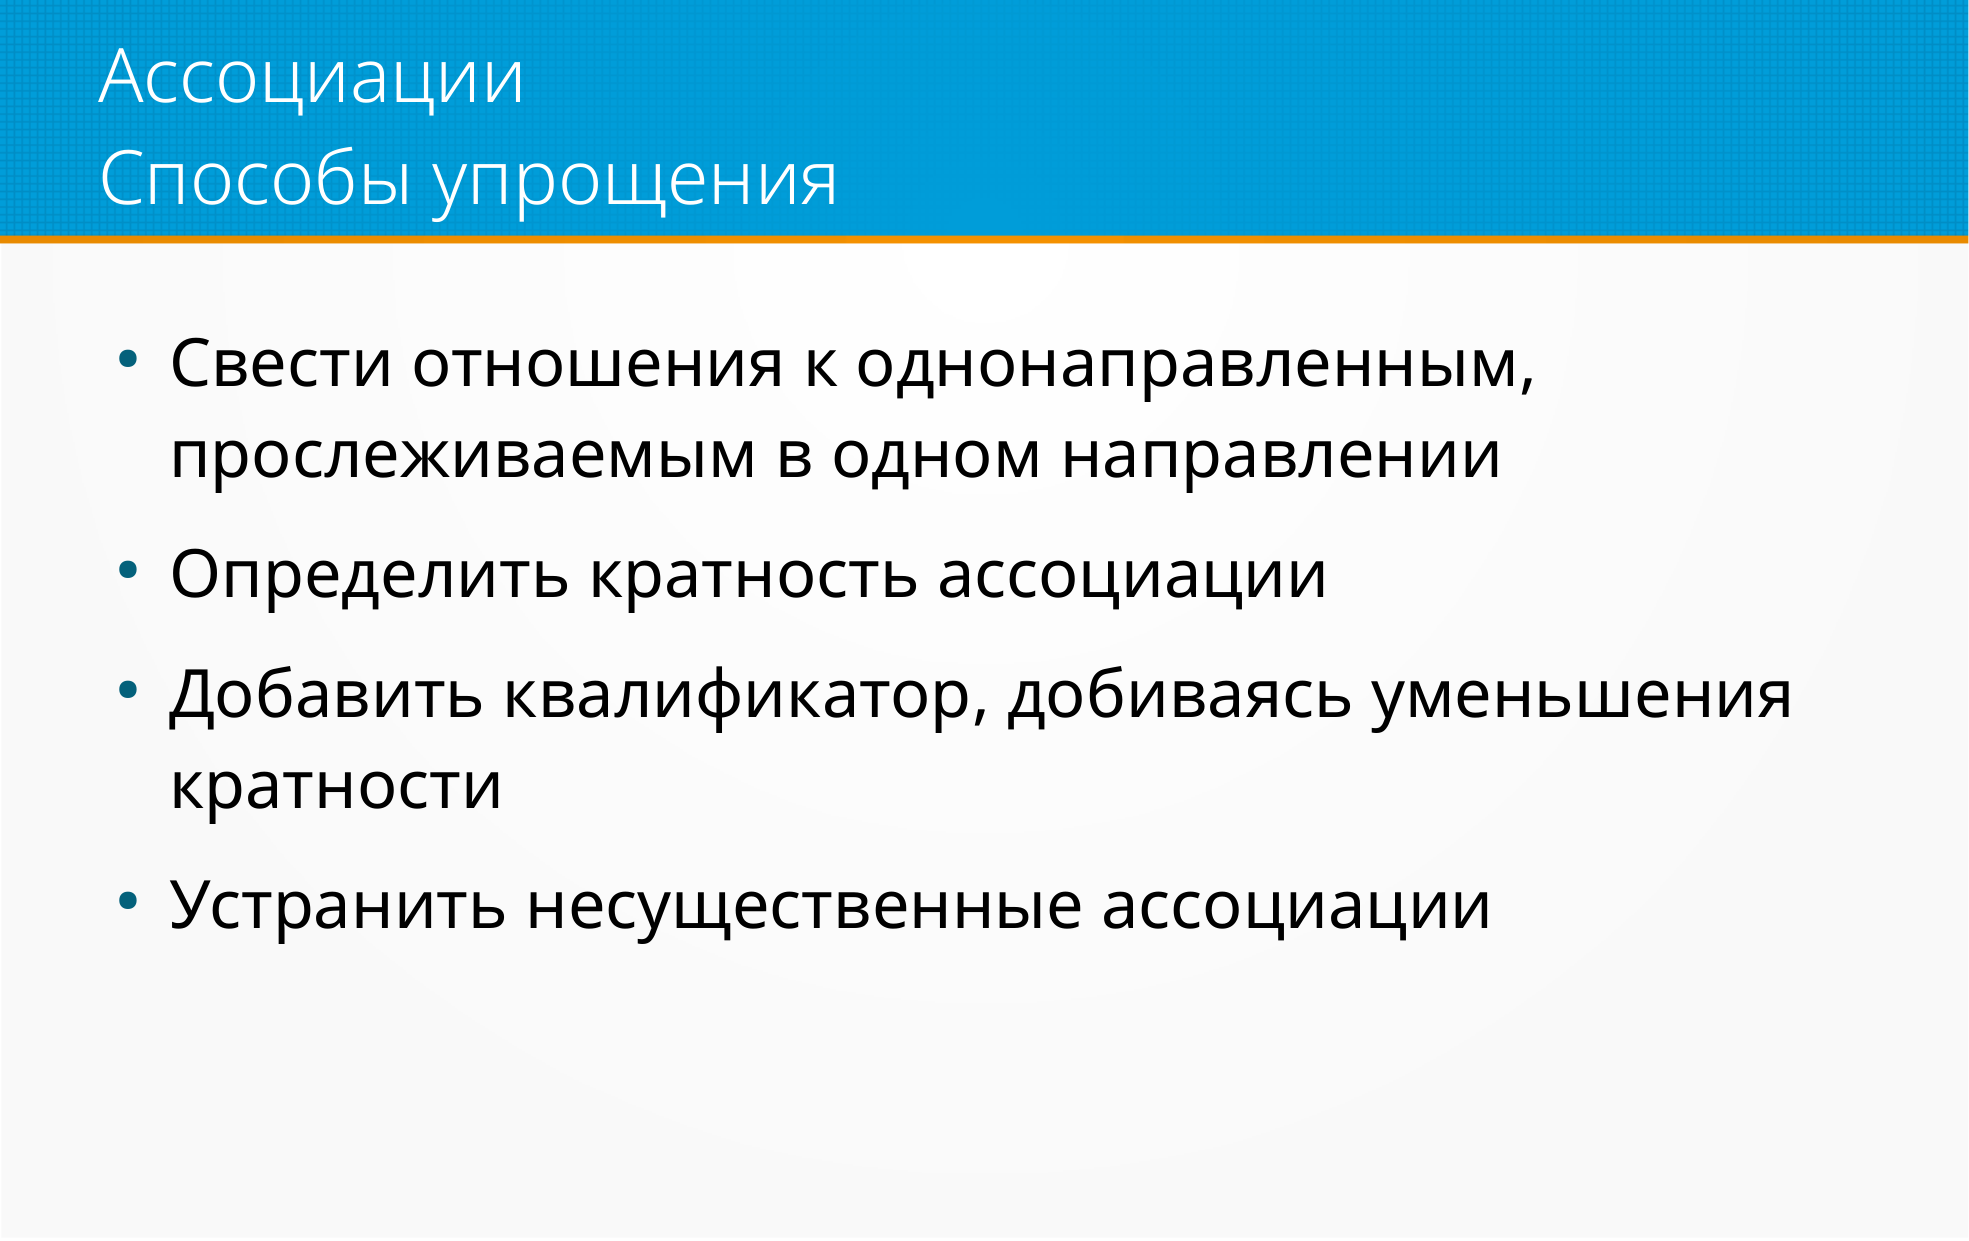

# Ассоциации Способы упрощения
Свести отношения к однонаправленным, прослеживаемым в одном направлении
Определить кратность ассоциации
Добавить квалификатор, добиваясь уменьшения кратности
Устранить несущественные ассоциации